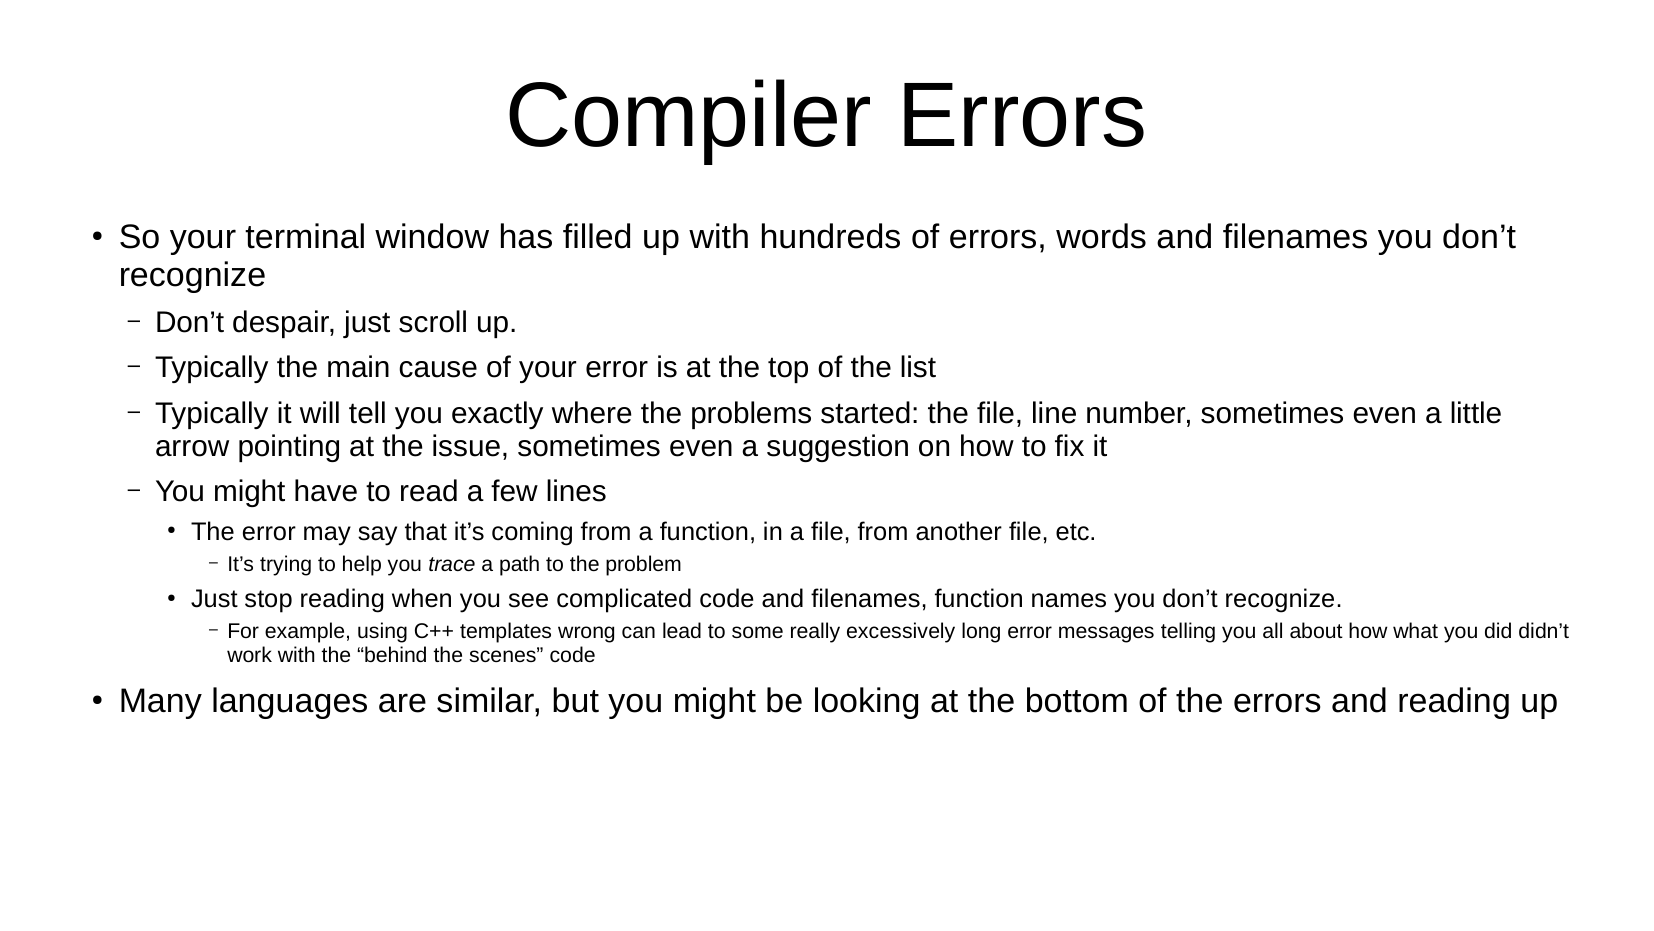

# Compiler Errors
So your terminal window has filled up with hundreds of errors, words and filenames you don’t recognize
Don’t despair, just scroll up.
Typically the main cause of your error is at the top of the list
Typically it will tell you exactly where the problems started: the file, line number, sometimes even a little arrow pointing at the issue, sometimes even a suggestion on how to fix it
You might have to read a few lines
The error may say that it’s coming from a function, in a file, from another file, etc.
It’s trying to help you trace a path to the problem
Just stop reading when you see complicated code and filenames, function names you don’t recognize.
For example, using C++ templates wrong can lead to some really excessively long error messages telling you all about how what you did didn’t work with the “behind the scenes” code
Many languages are similar, but you might be looking at the bottom of the errors and reading up